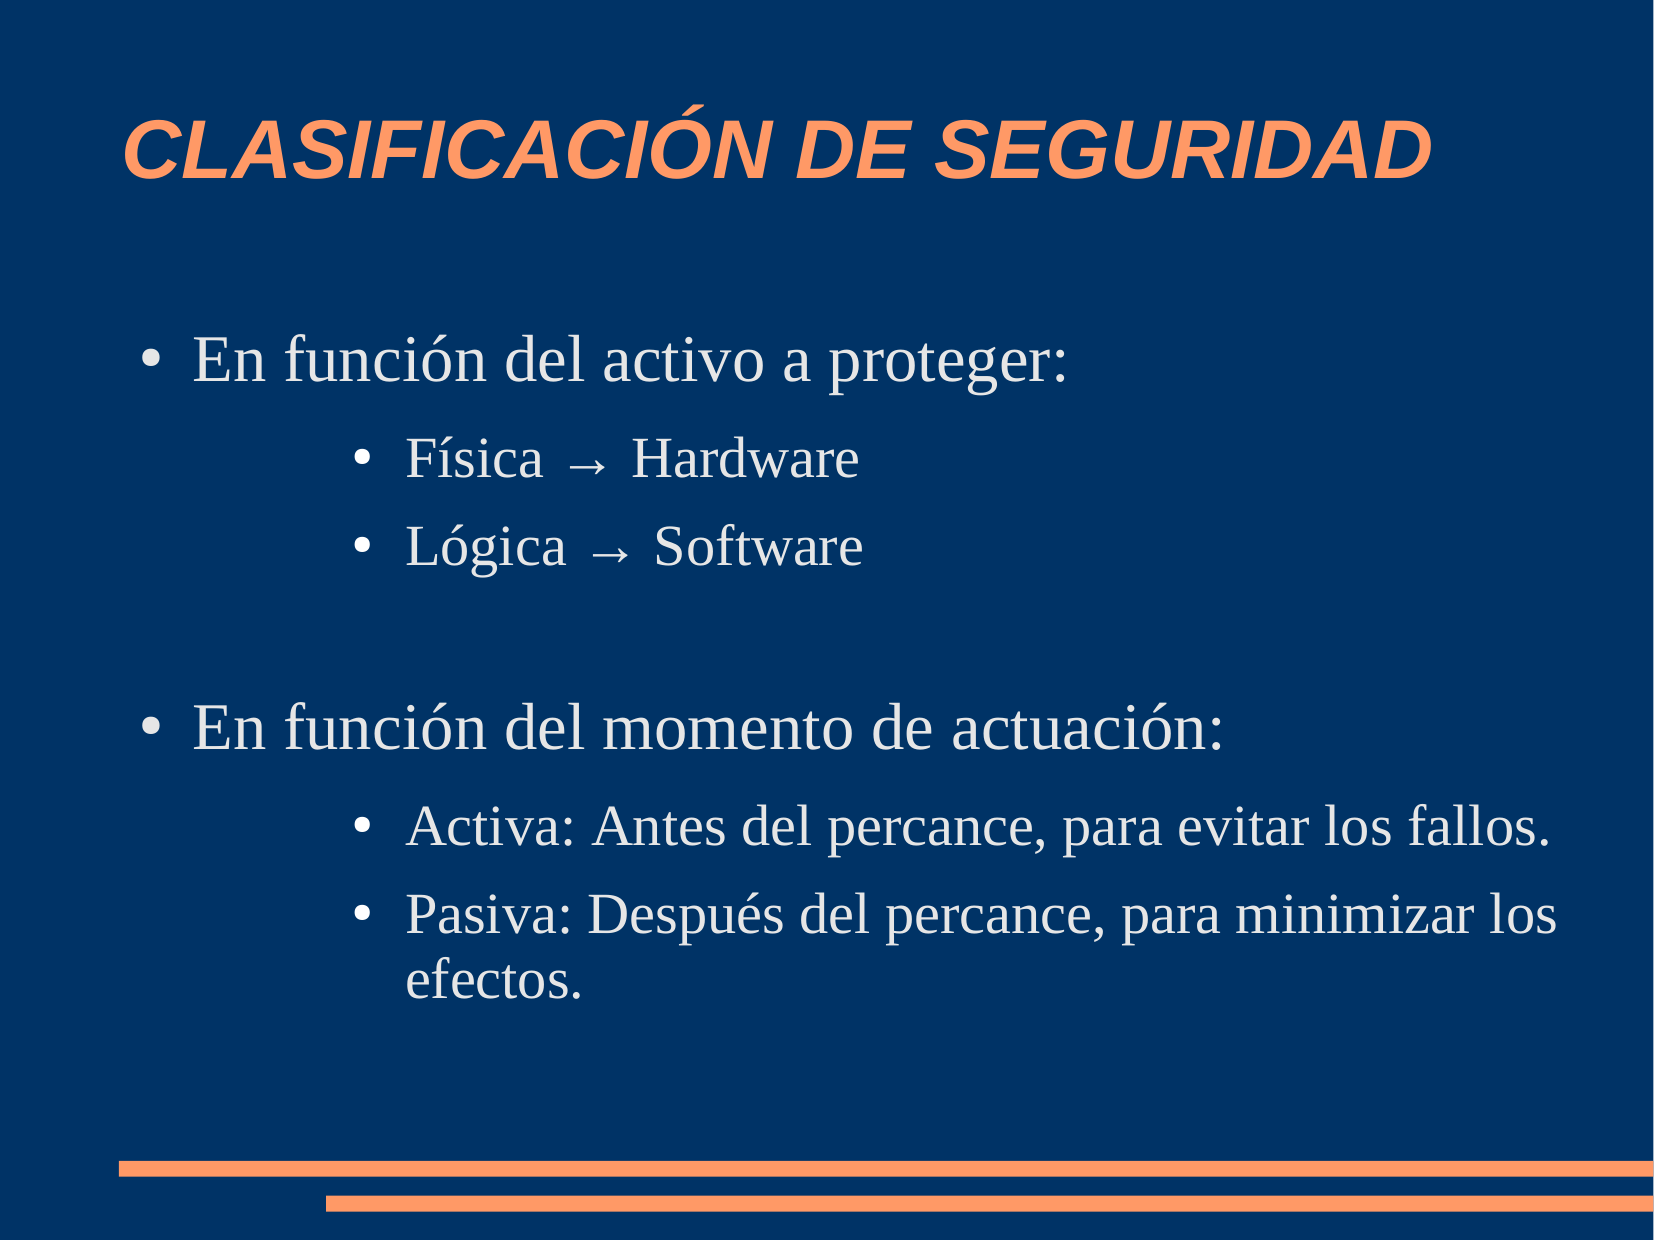

# CLASIFICACIÓN DE SEGURIDAD
En función del activo a proteger:
Física → Hardware
Lógica → Software
En función del momento de actuación:
Activa: Antes del percance, para evitar los fallos.
Pasiva: Después del percance, para minimizar los efectos.